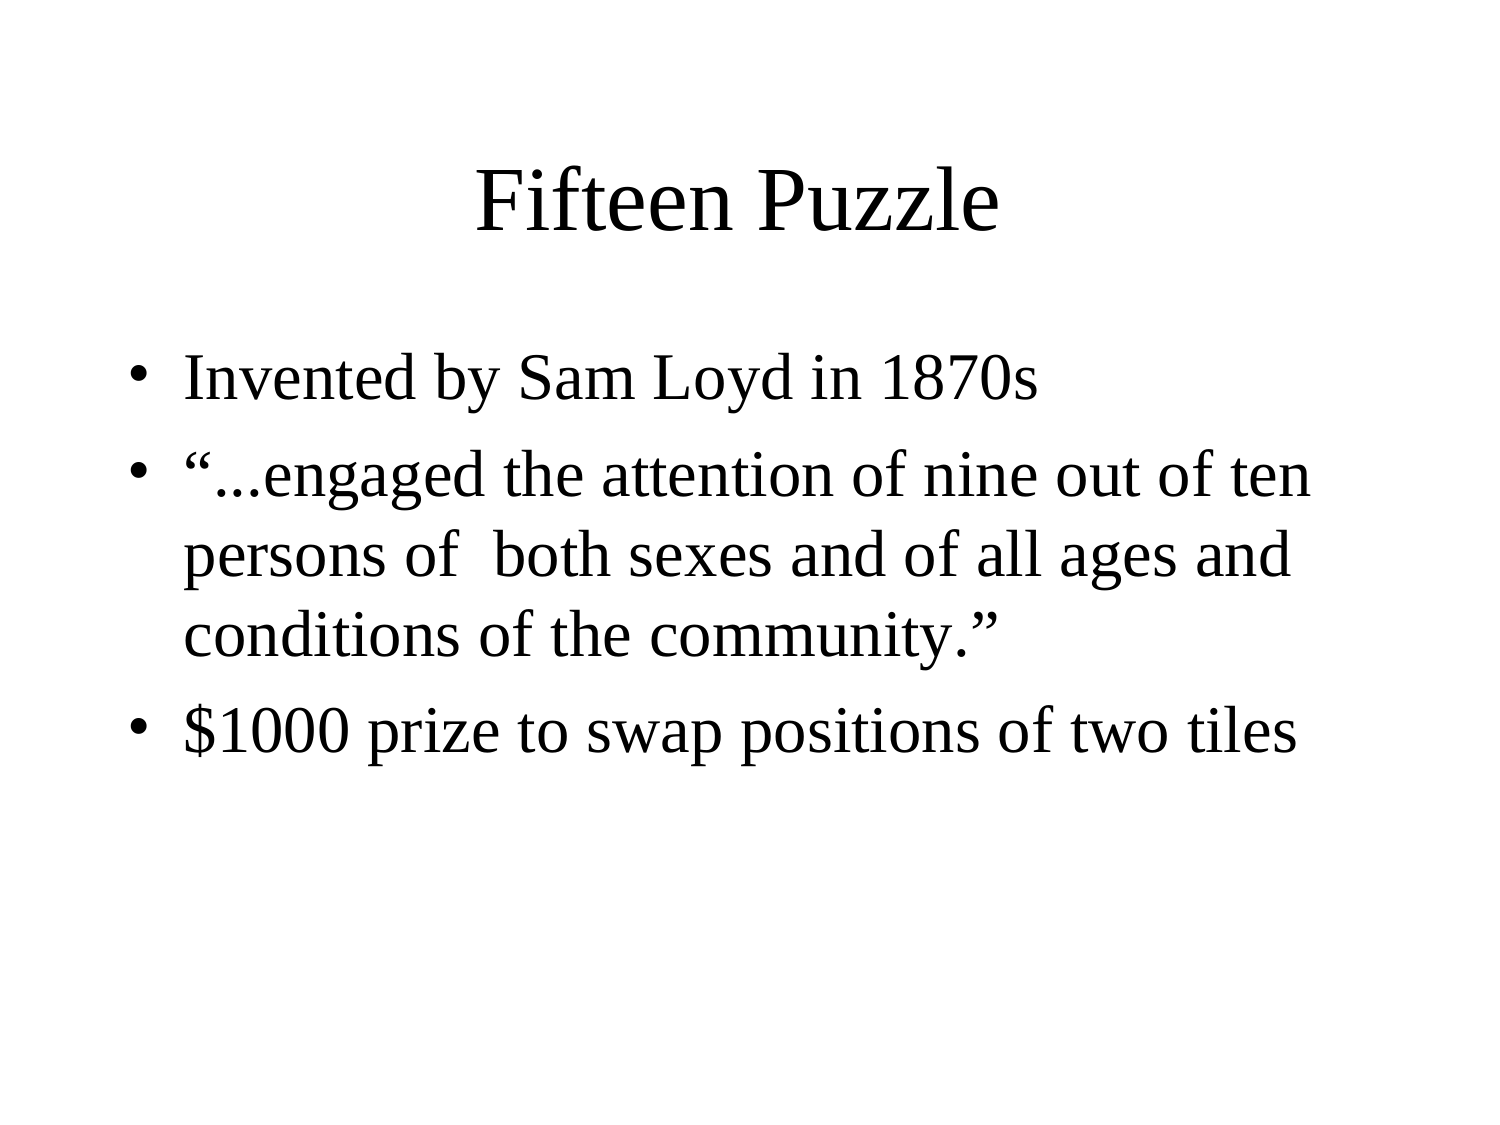

# Fifteen Puzzle
Invented by Sam Loyd in 1870s
“...engaged the attention of nine out of ten persons of both sexes and of all ages and conditions of the community.”
$1000 prize to swap positions of two tiles